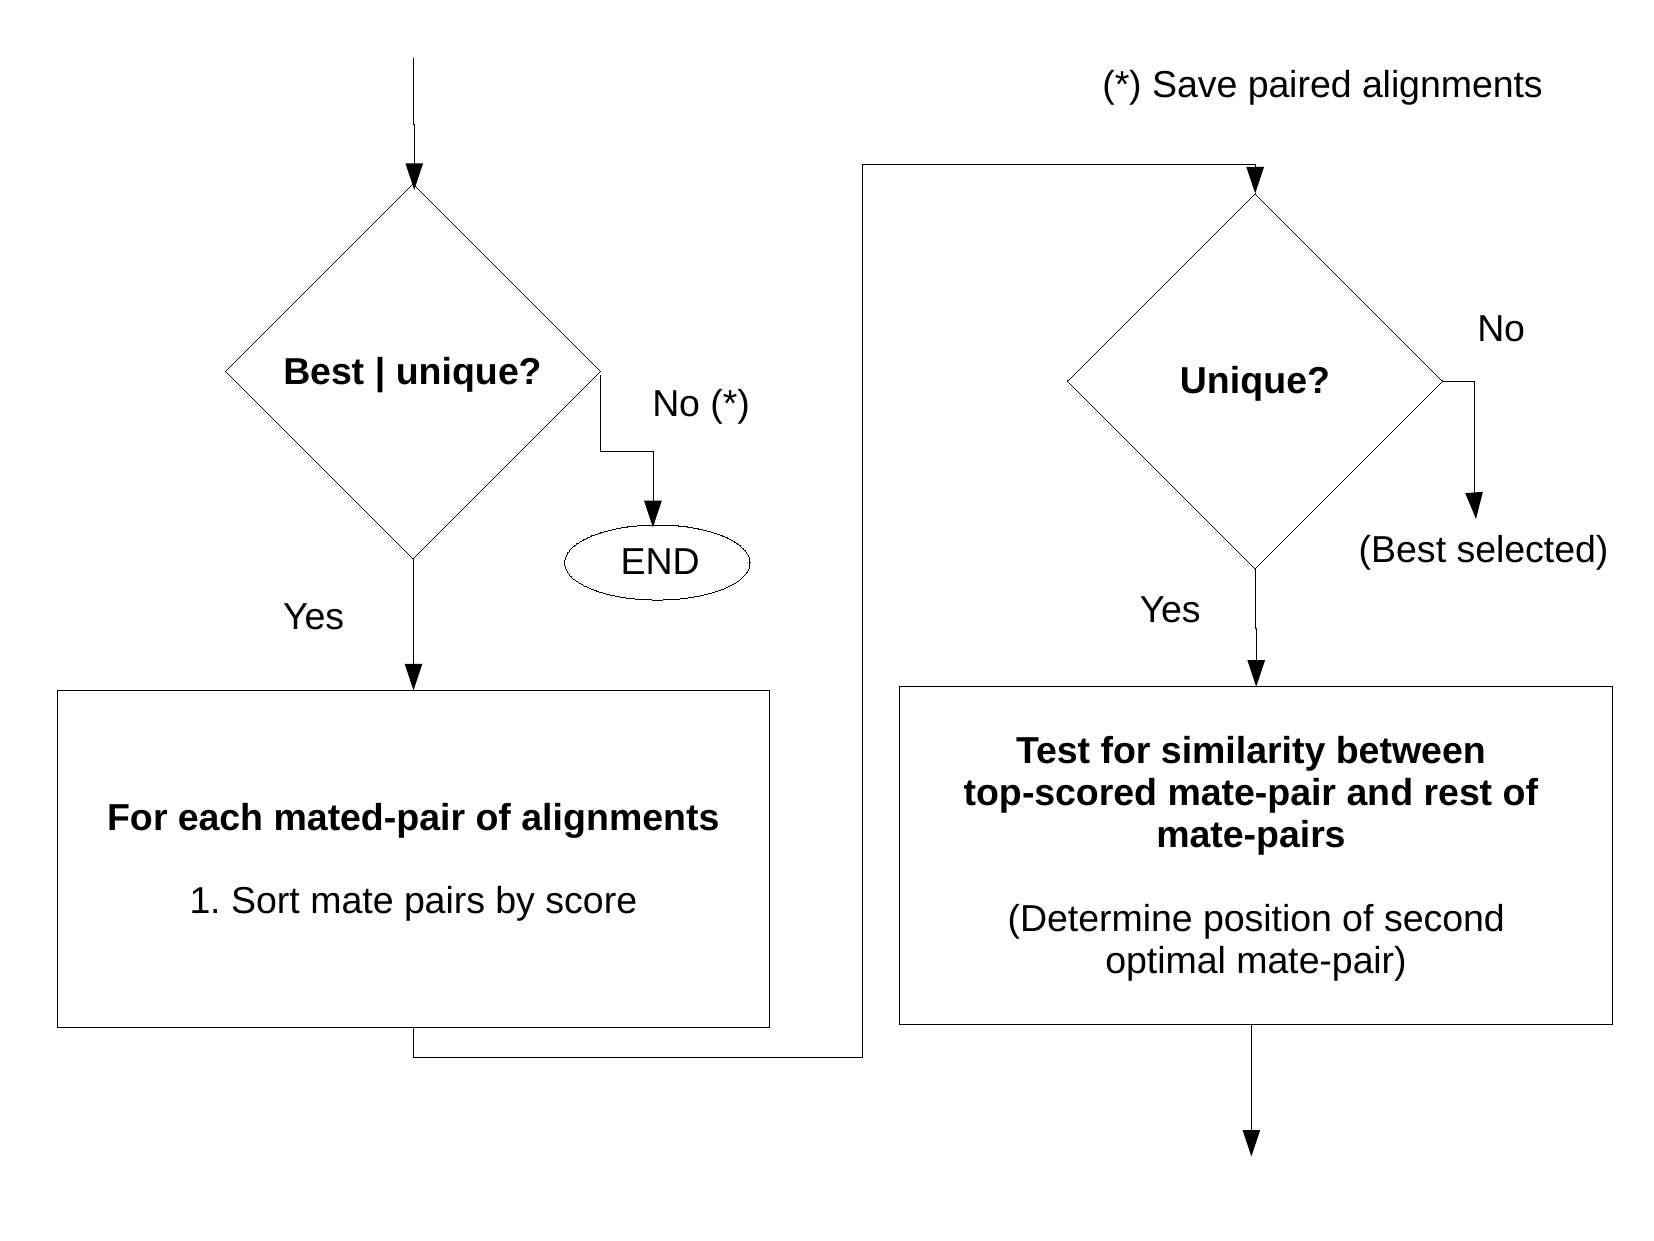

(*) Save paired alignments
Best | unique?
Unique?
No
No (*)
(Best selected)
END
Yes
Yes
Test for similarity between
top-scored mate-pair and rest of
mate-pairs
(Determine position of second
optimal mate-pair)
For each mated-pair of alignments
1. Sort mate pairs by score